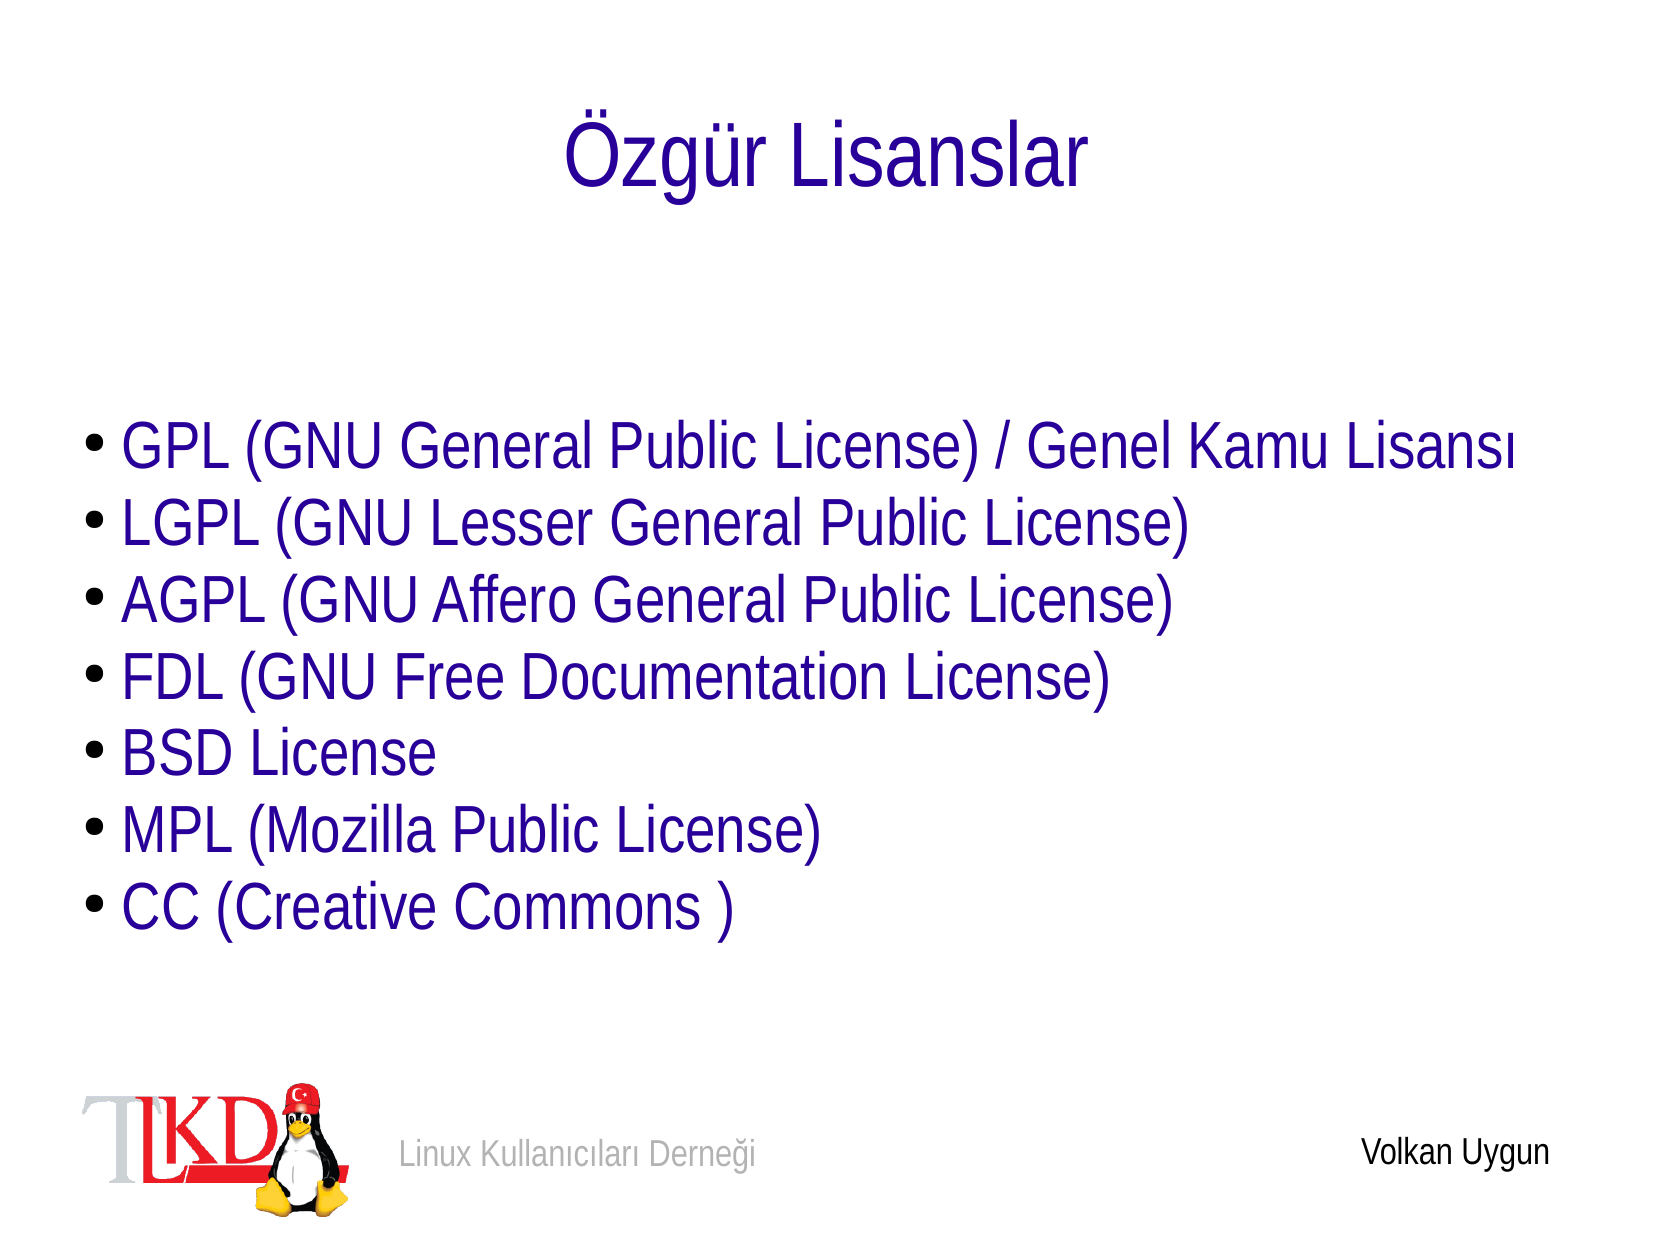

# Özgür Lisanslar
 GPL (GNU General Public License) / Genel Kamu Lisansı
 LGPL (GNU Lesser General Public License)
 AGPL (GNU Affero General Public License)
 FDL (GNU Free Documentation License)
 BSD License
 MPL (Mozilla Public License)
 CC (Creative Commons )
Volkan Uygun
Linux Kullanıcıları Derneği